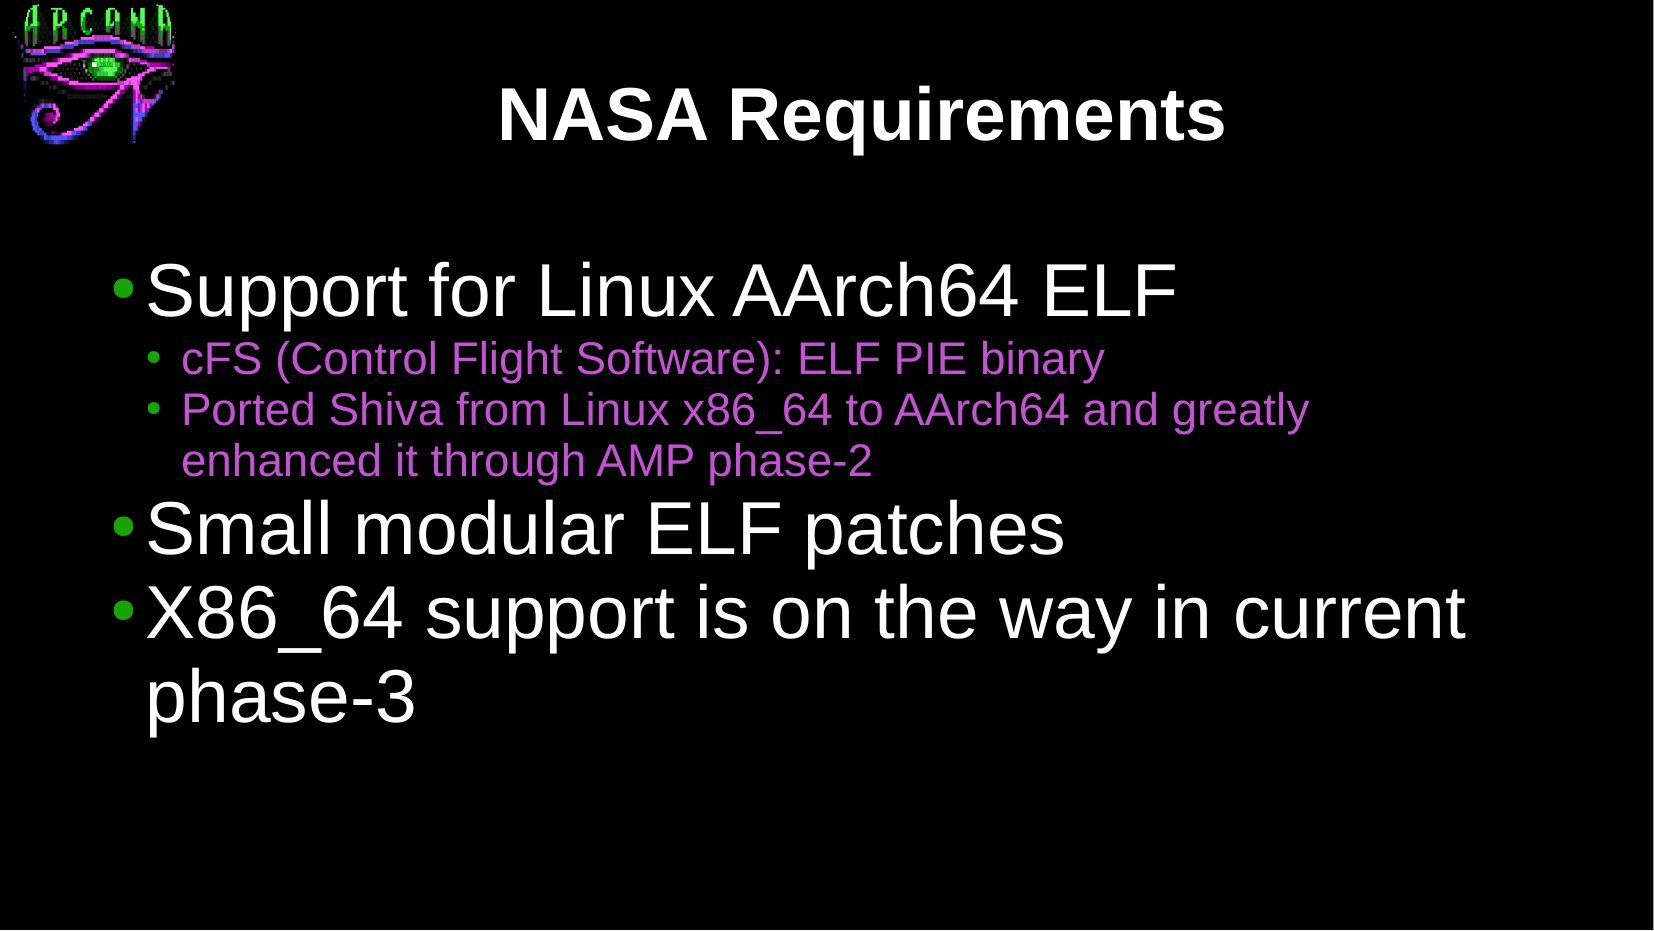

# NASA Requirements
Support for Linux AArch64 ELF
cFS (Control Flight Software): ELF PIE binary
Ported Shiva from Linux x86_64 to AArch64 and greatly
enhanced it through AMP phase-2
Small modular ELF patches
X86_64 support is on the way in current
phase-3